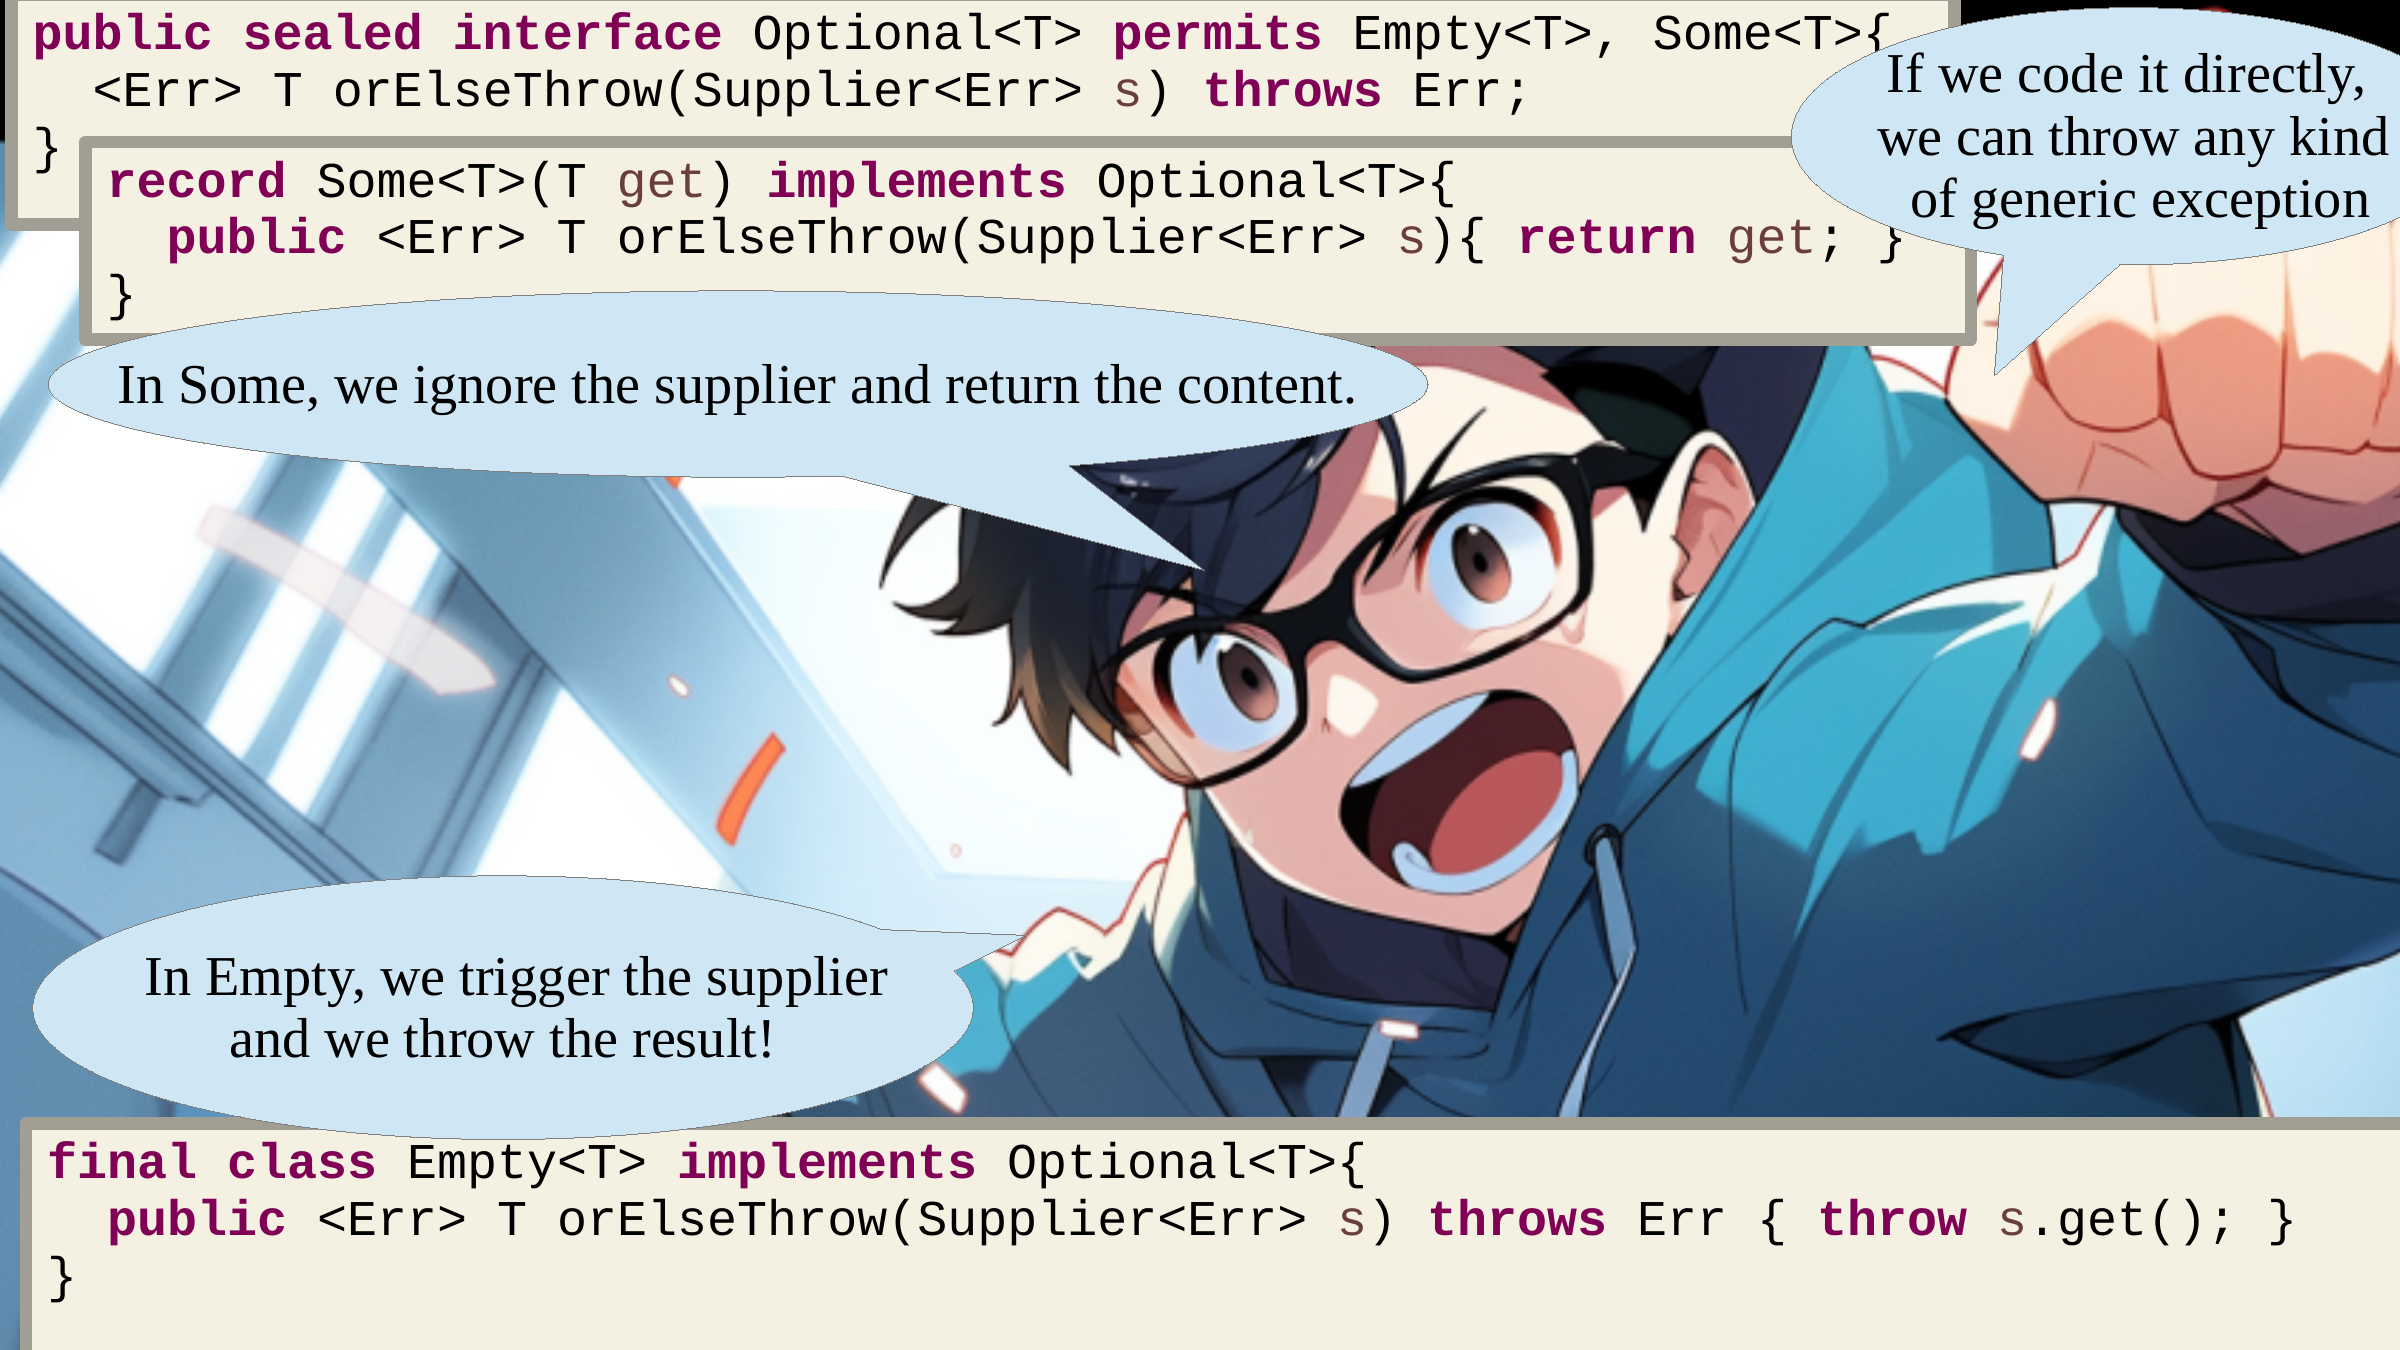

public sealed interface Optional<T> permits Empty<T>, Some<T>{
 <Err> T orElseThrow(Supplier<Err> s) throws Err;
}
If we code it directly,
we can throw any kind
 of generic exception
record Some<T>(T get) implements Optional<T>{
 public <Err> T orElseThrow(Supplier<Err> s){ return get; }
}
In Some, we ignore the supplier and return the content.
 In Empty, we trigger the supplier
and we throw the result!
final class Empty<T> implements Optional<T>{
 public <Err> T orElseThrow(Supplier<Err> s) throws Err { throw s.get(); }
}